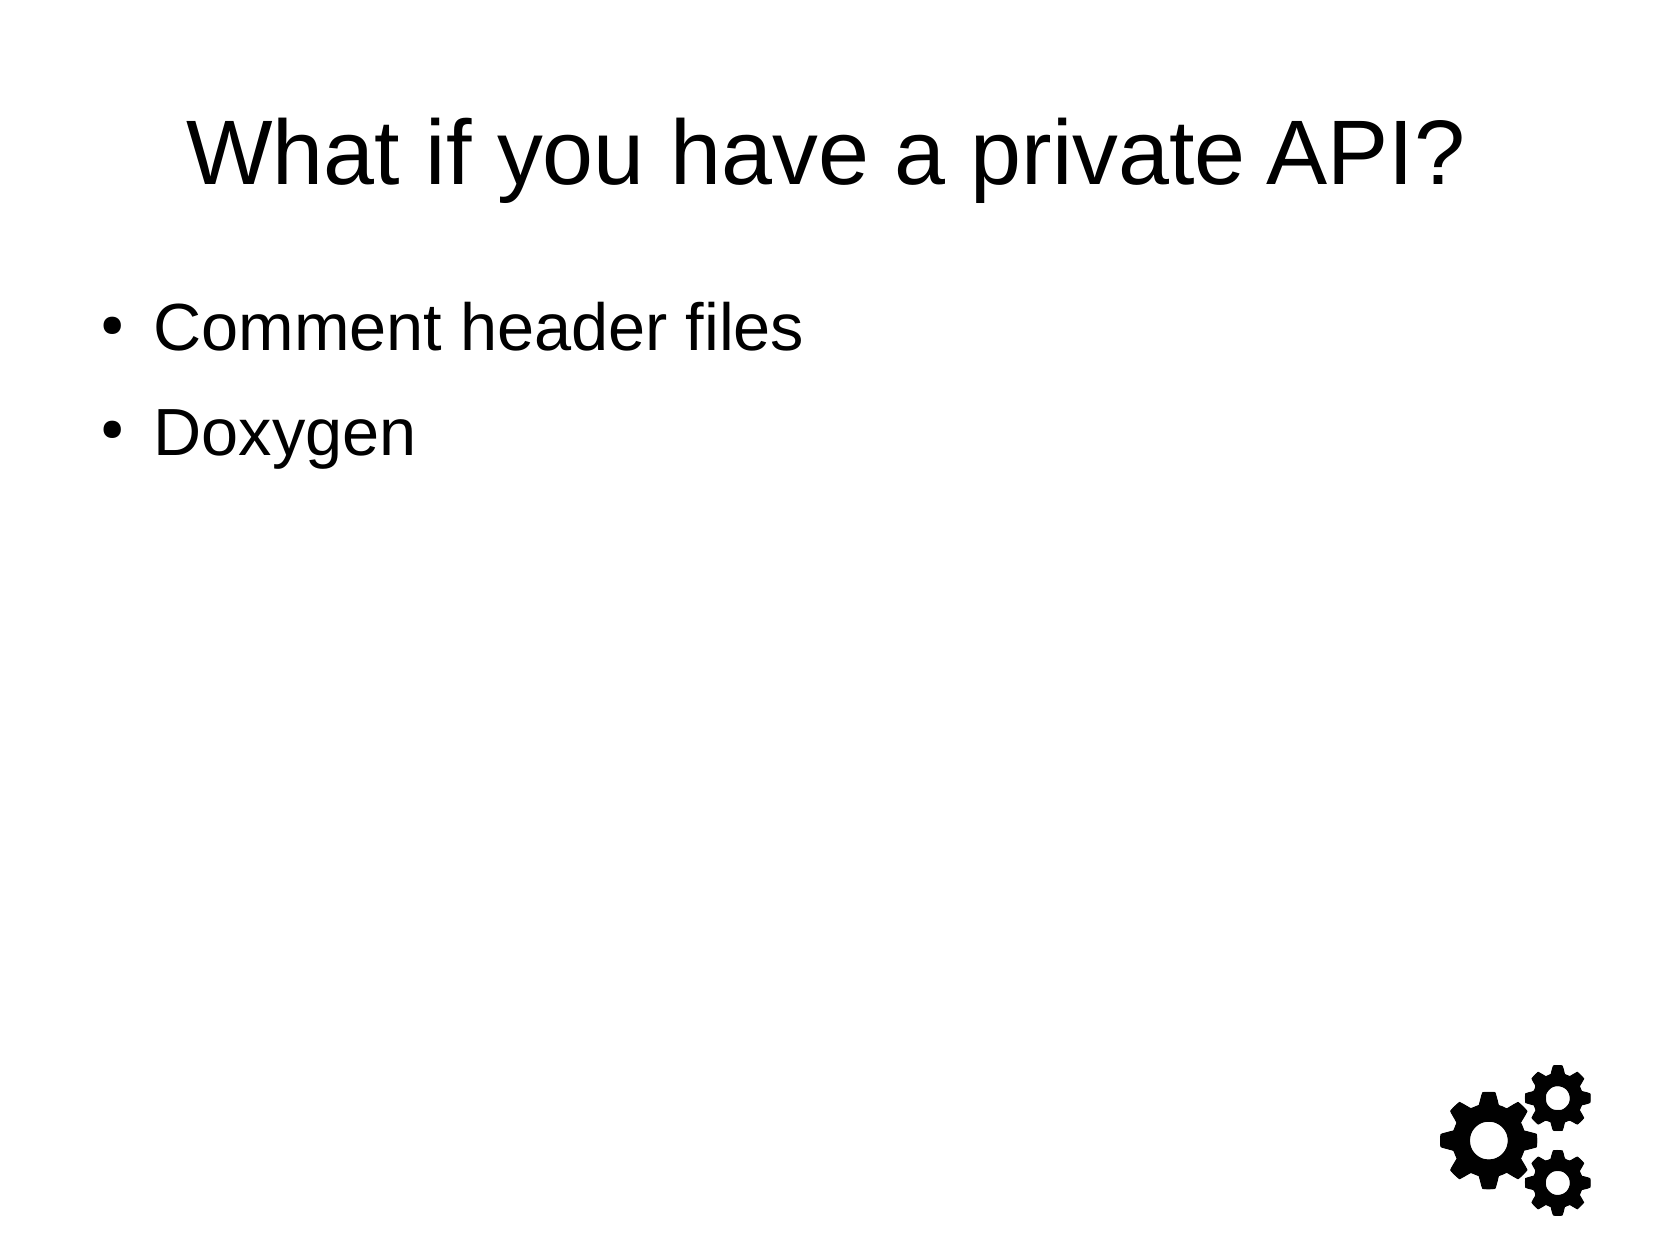

# What if you have a private API?
Comment header files
Doxygen